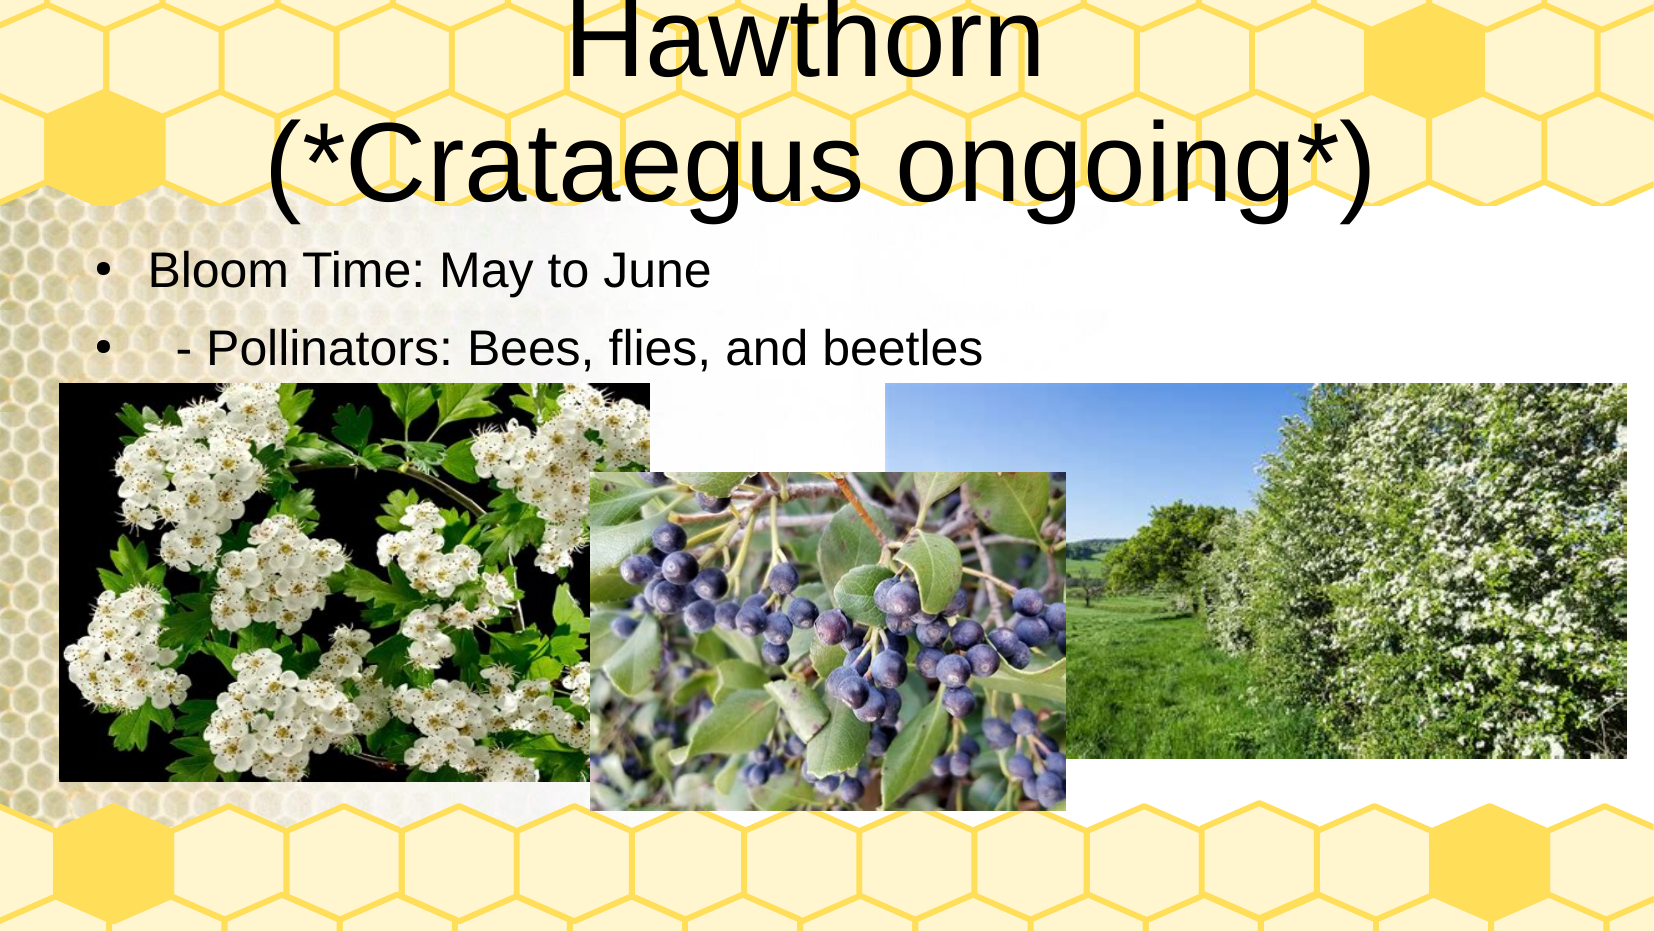

# Hawthorn (*Crataegus ongoing*)
Bloom Time: May to June
 - Pollinators: Bees, flies, and beetles